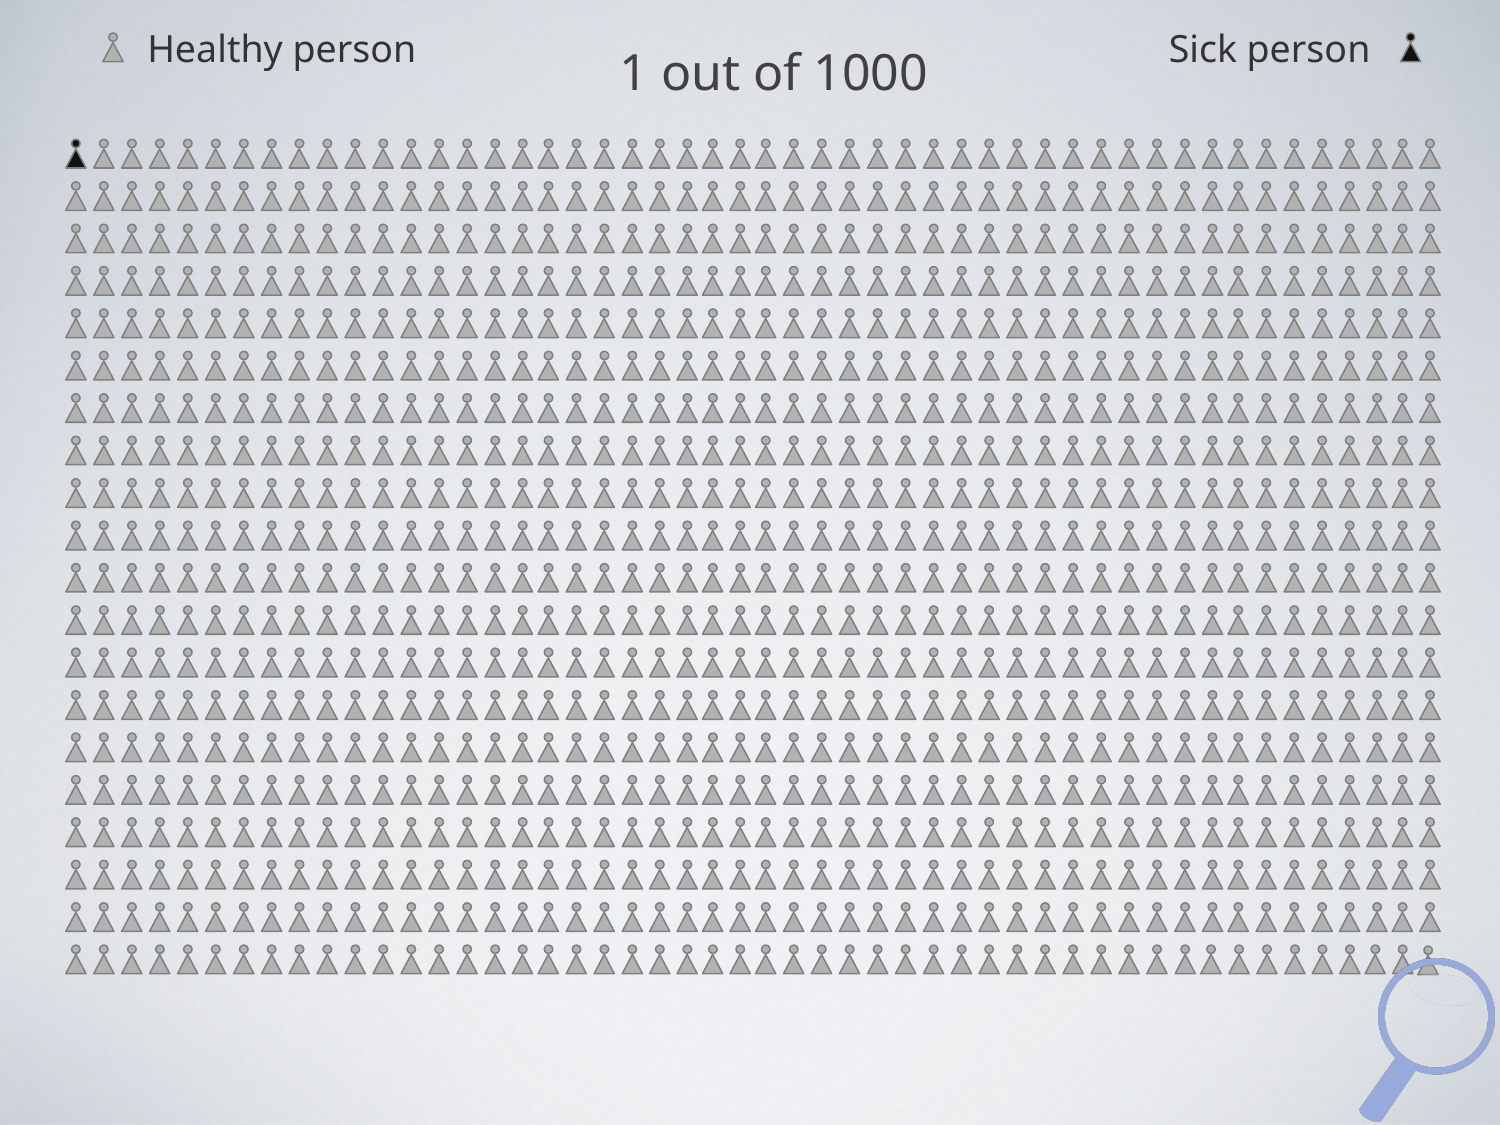

Healthy person
Sick person
1 out of 1000